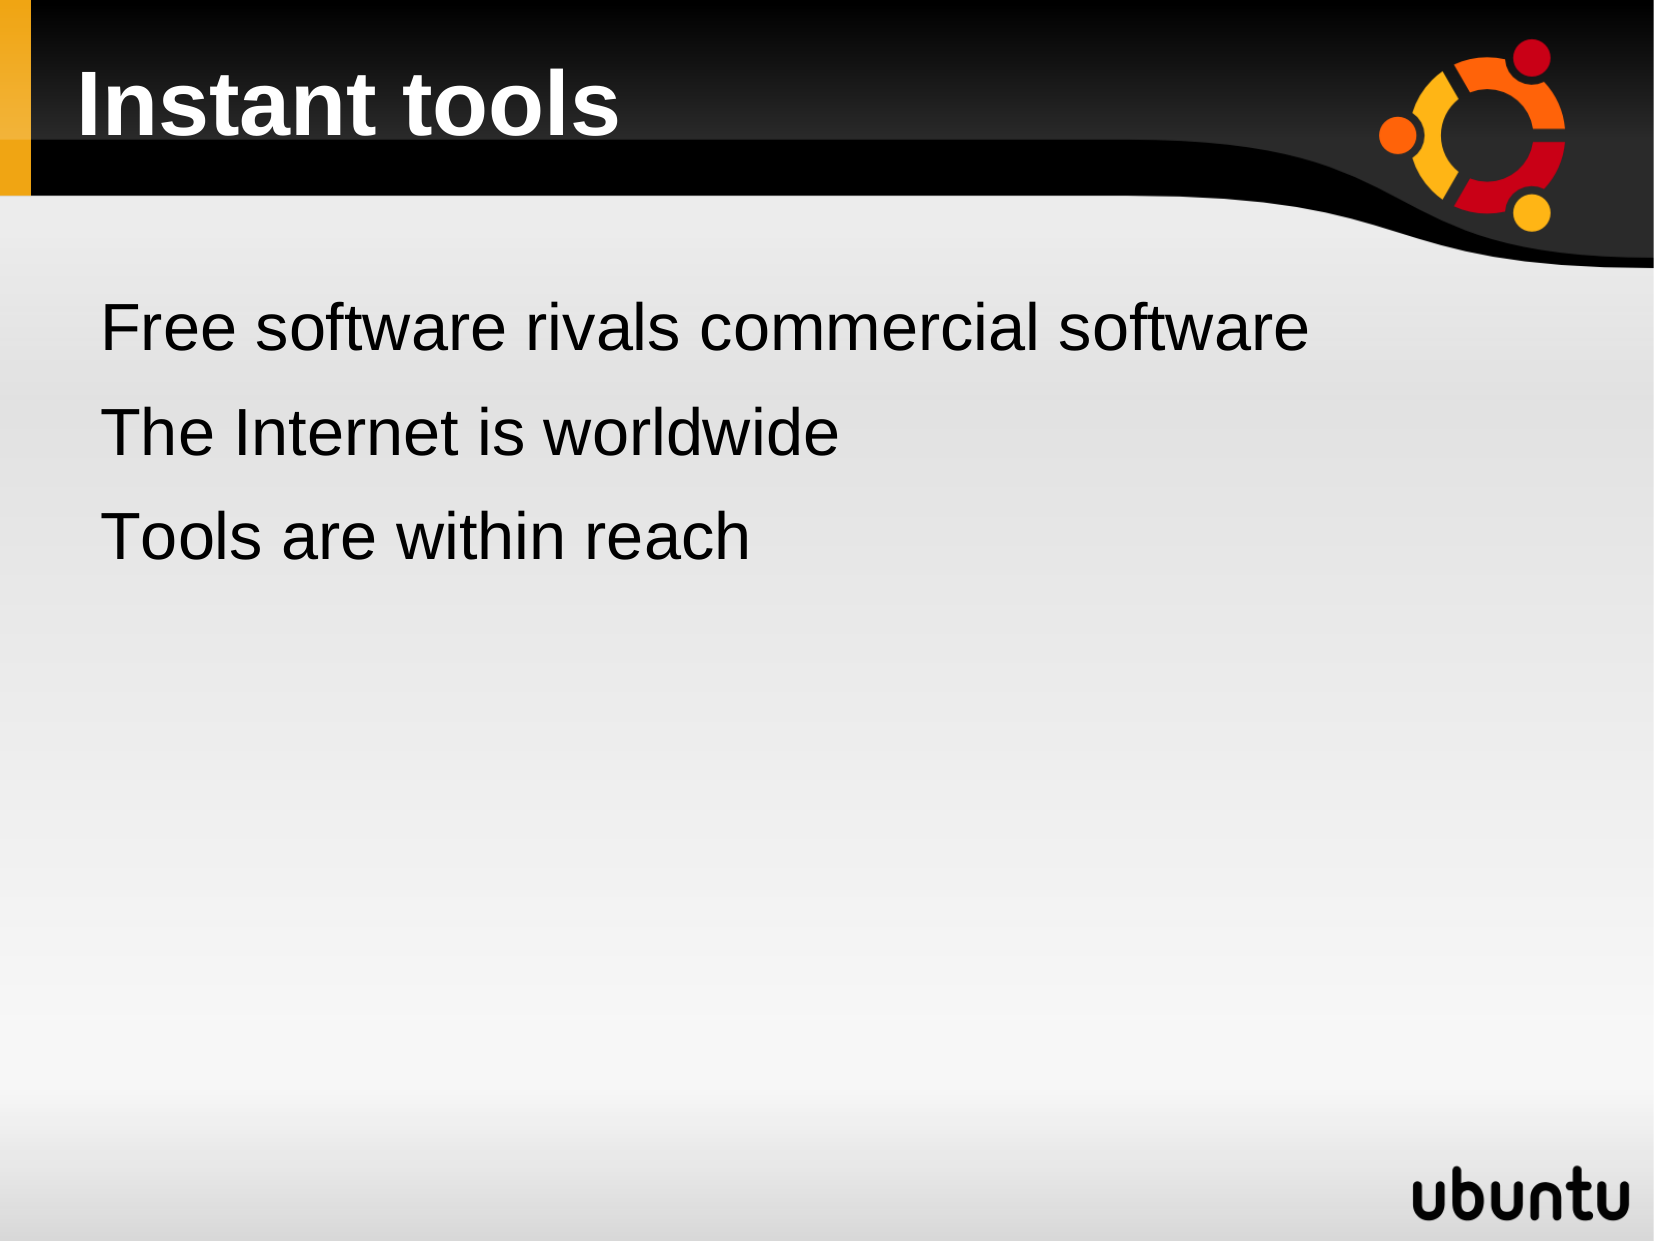

# Instant tools
Free software rivals commercial software
The Internet is worldwide
Tools are within reach